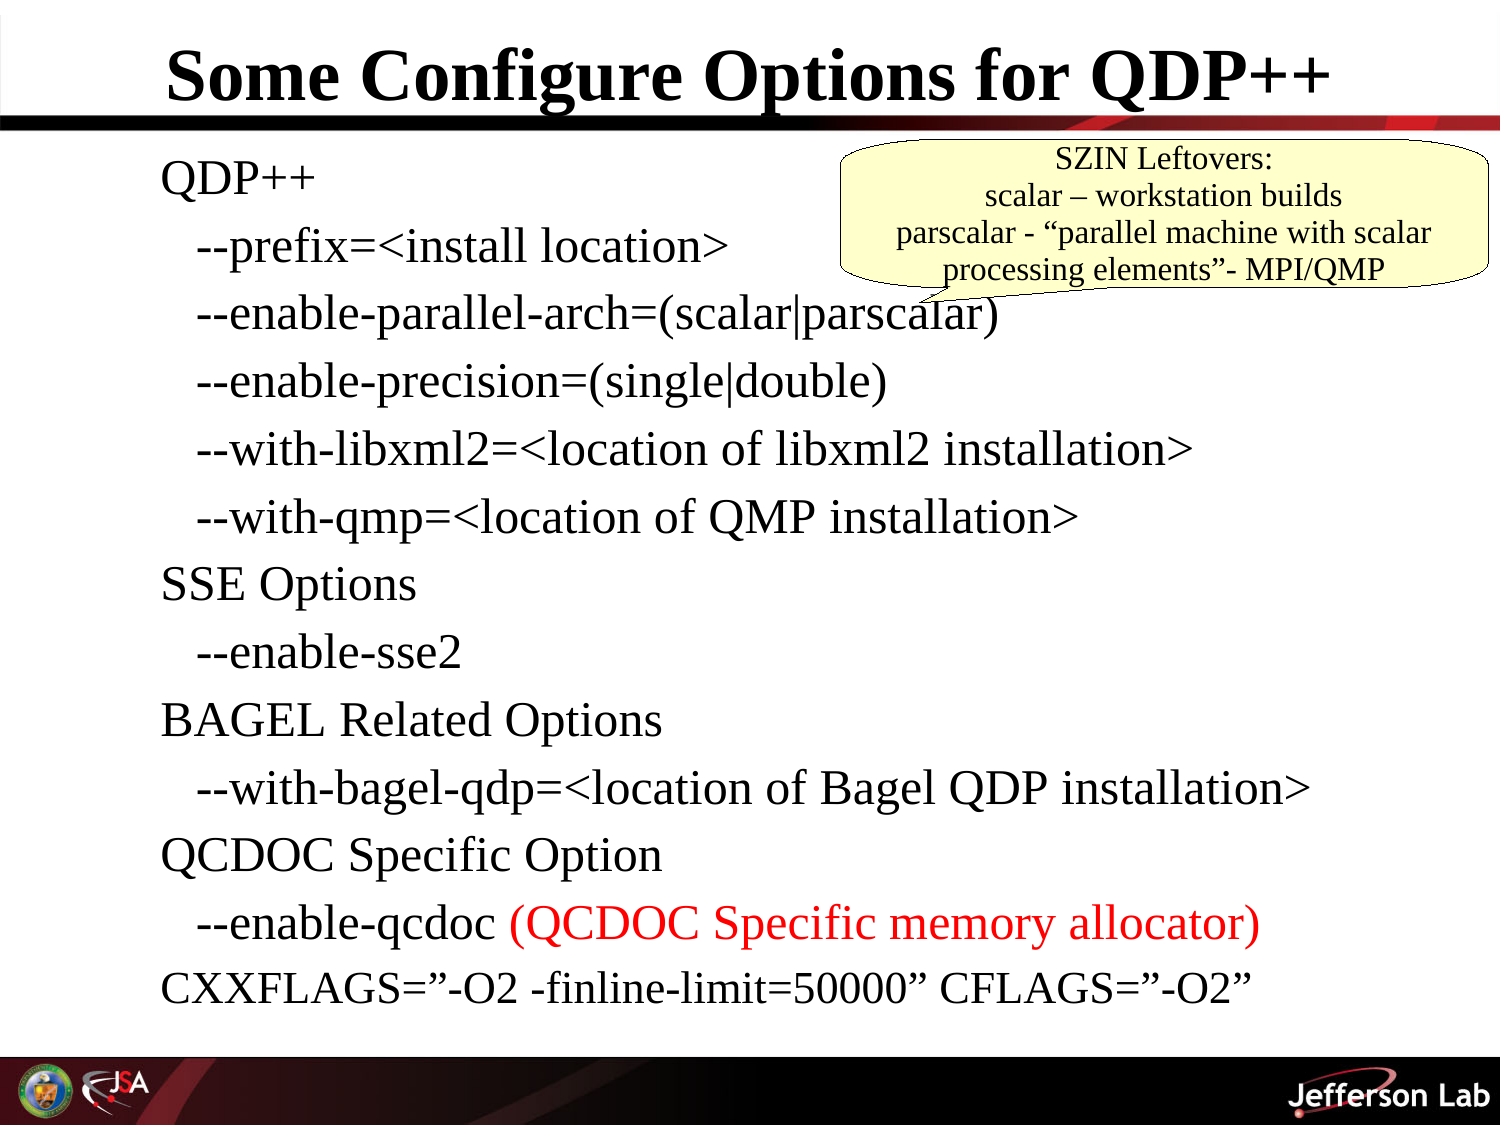

# Some Configure Options for QDP++
SZIN Leftovers:
scalar – workstation builds
parscalar - “parallel machine with scalar processing elements”- MPI/QMP
QDP++
--prefix=<install location>
--enable-parallel-arch=(scalar|parscalar)
--enable-precision=(single|double)
--with-libxml2=<location of libxml2 installation>
--with-qmp=<location of QMP installation>
SSE Options
--enable-sse2
BAGEL Related Options
--with-bagel-qdp=<location of Bagel QDP installation>
QCDOC Specific Option
--enable-qcdoc (QCDOC Specific memory allocator)
CXXFLAGS=”-O2 -finline-limit=50000” CFLAGS=”-O2”